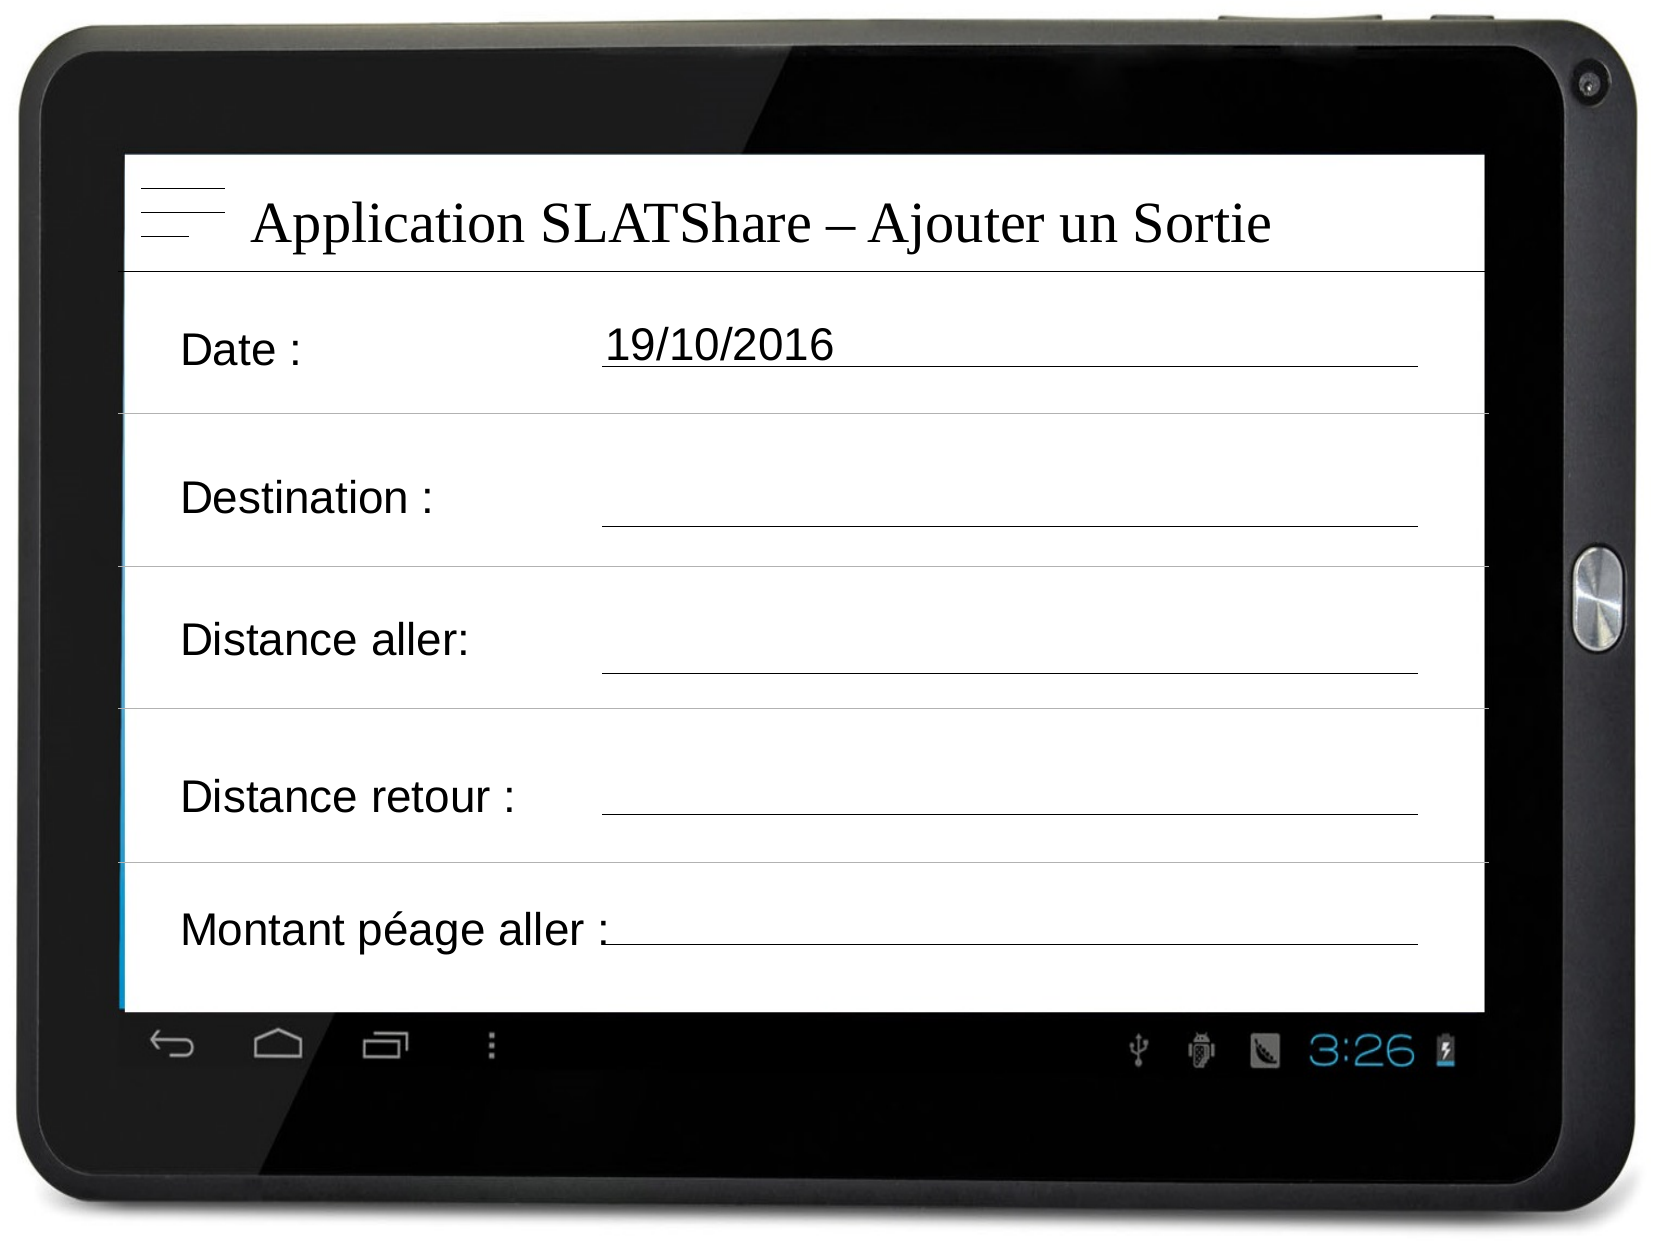

Application SLATShare – Ajouter un Sortie
19/10/2016
Date :
Destination :
Distance aller:
Distance retour :
Montant péage aller :